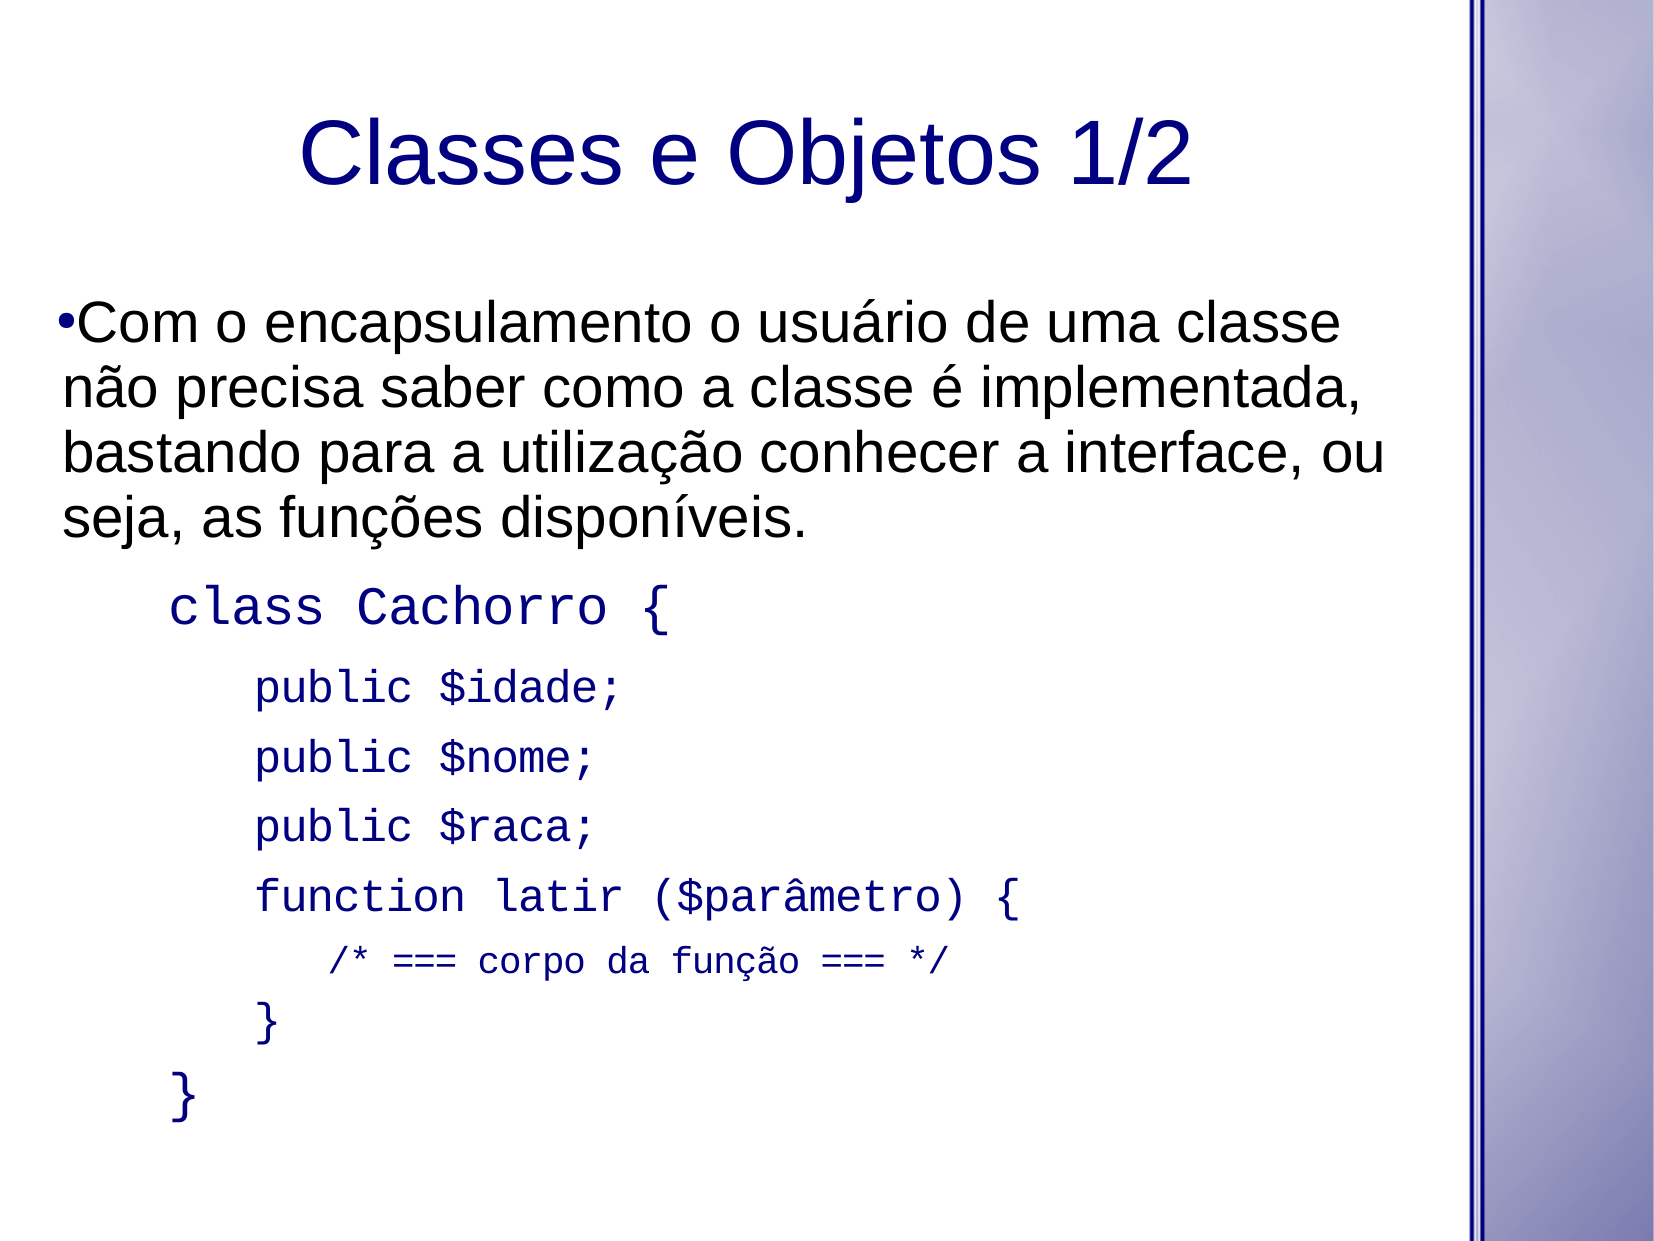

# Classes e Objetos 1/2
Com o encapsulamento o usuário de uma classe não precisa saber como a classe é implementada, bastando para a utilização conhecer a interface, ou seja, as funções disponíveis.
class Cachorro {
public $idade;
public $nome;
public $raca;
function latir ($parâmetro) {
/* === corpo da função === */
}
}